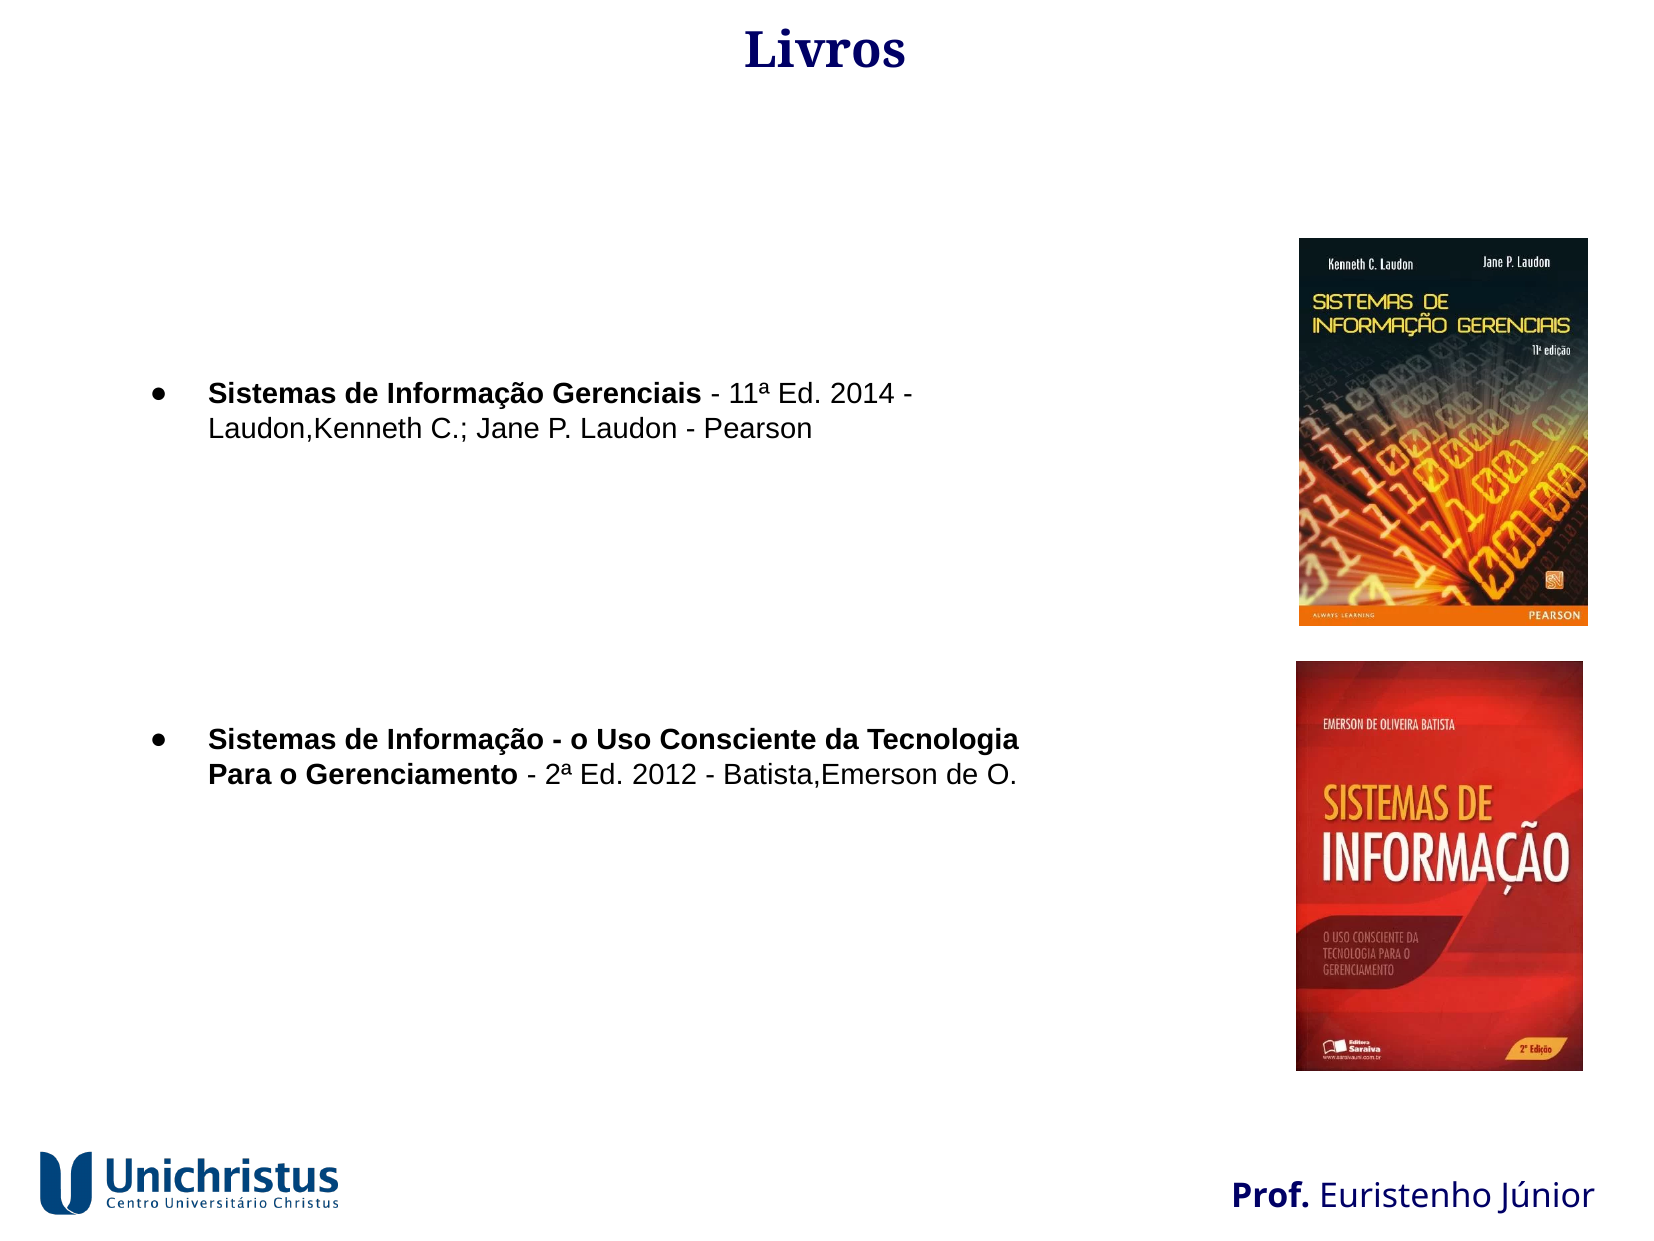

Livros
Sistemas de Informação Gerenciais - 11ª Ed. 2014 - Laudon,Kenneth C.; Jane P. Laudon - Pearson
Sistemas de Informação - o Uso Consciente da Tecnologia Para o Gerenciamento - 2ª Ed. 2012 - Batista,Emerson de O.
Prof. Euristenho Júnior